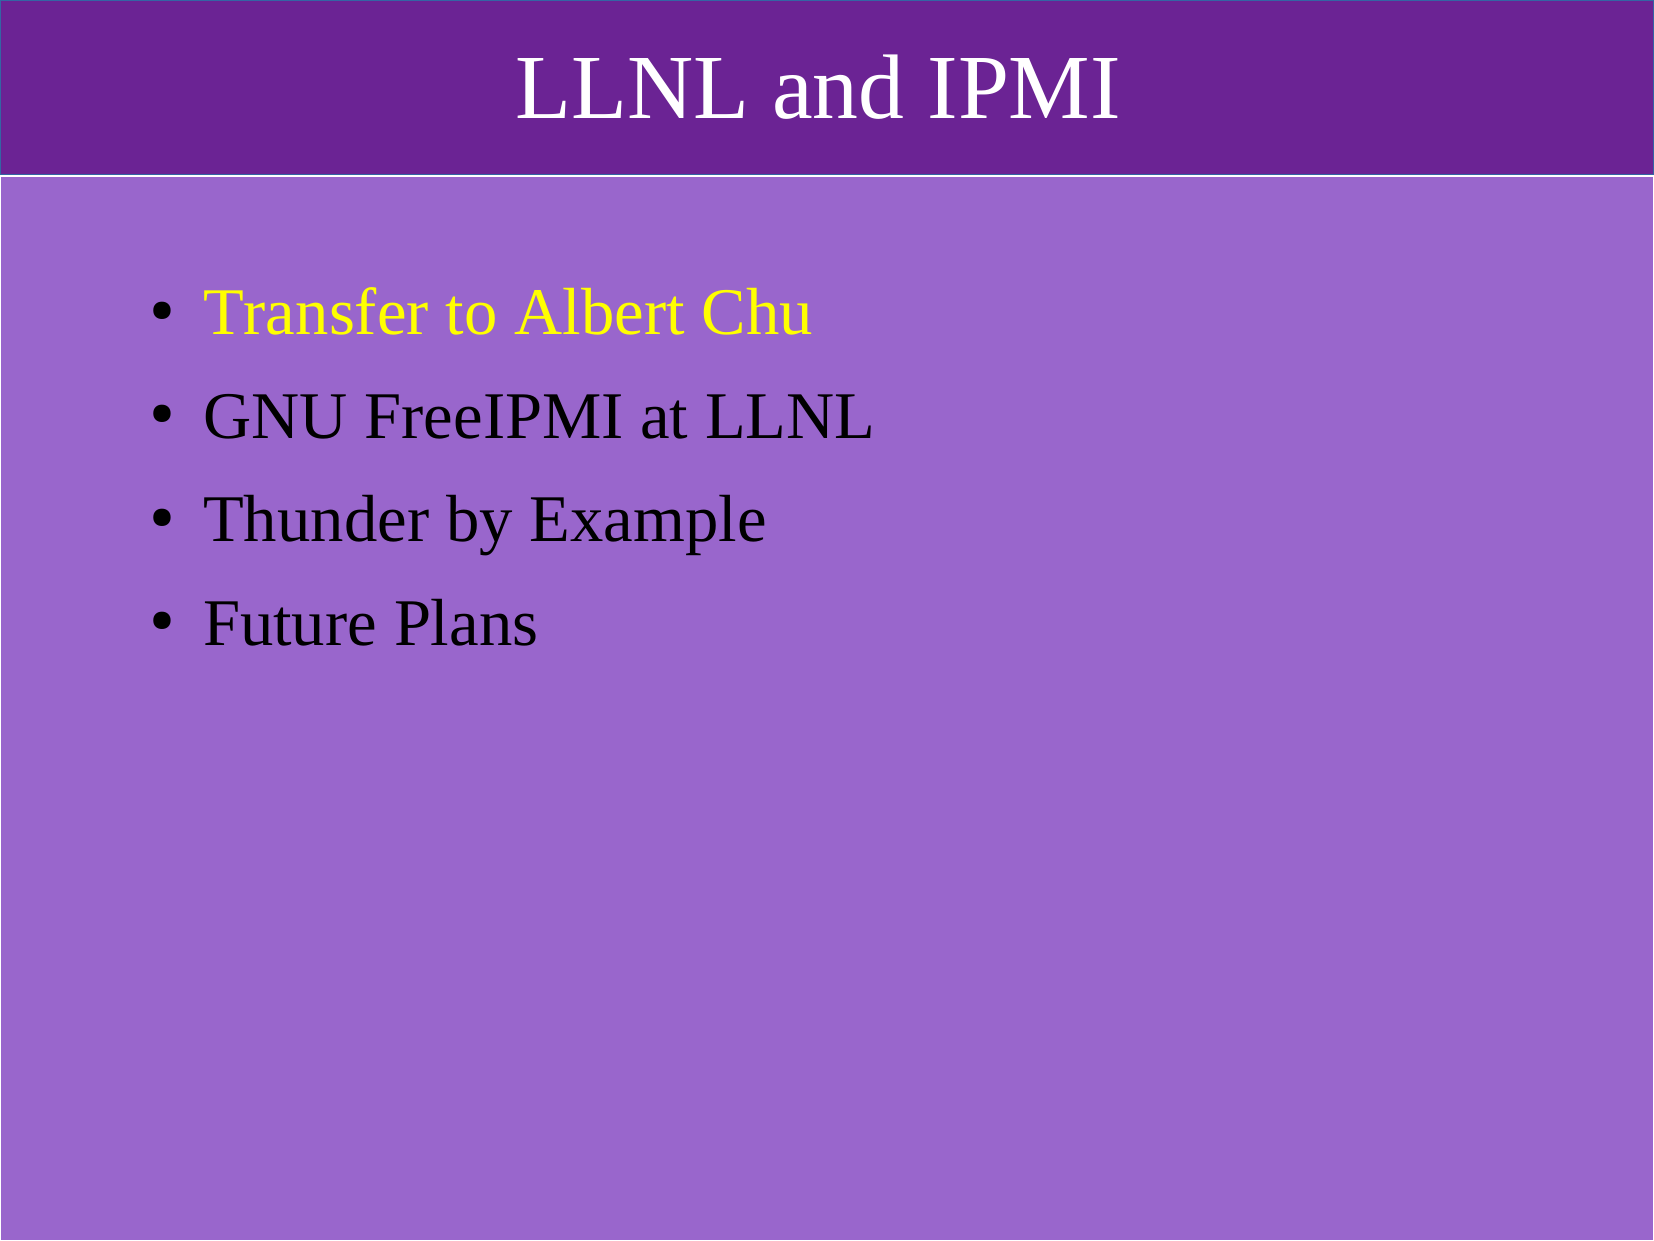

# LLNL and IPMI
Transfer to Albert Chu
GNU FreeIPMI at LLNL
Thunder by Example
Future Plans